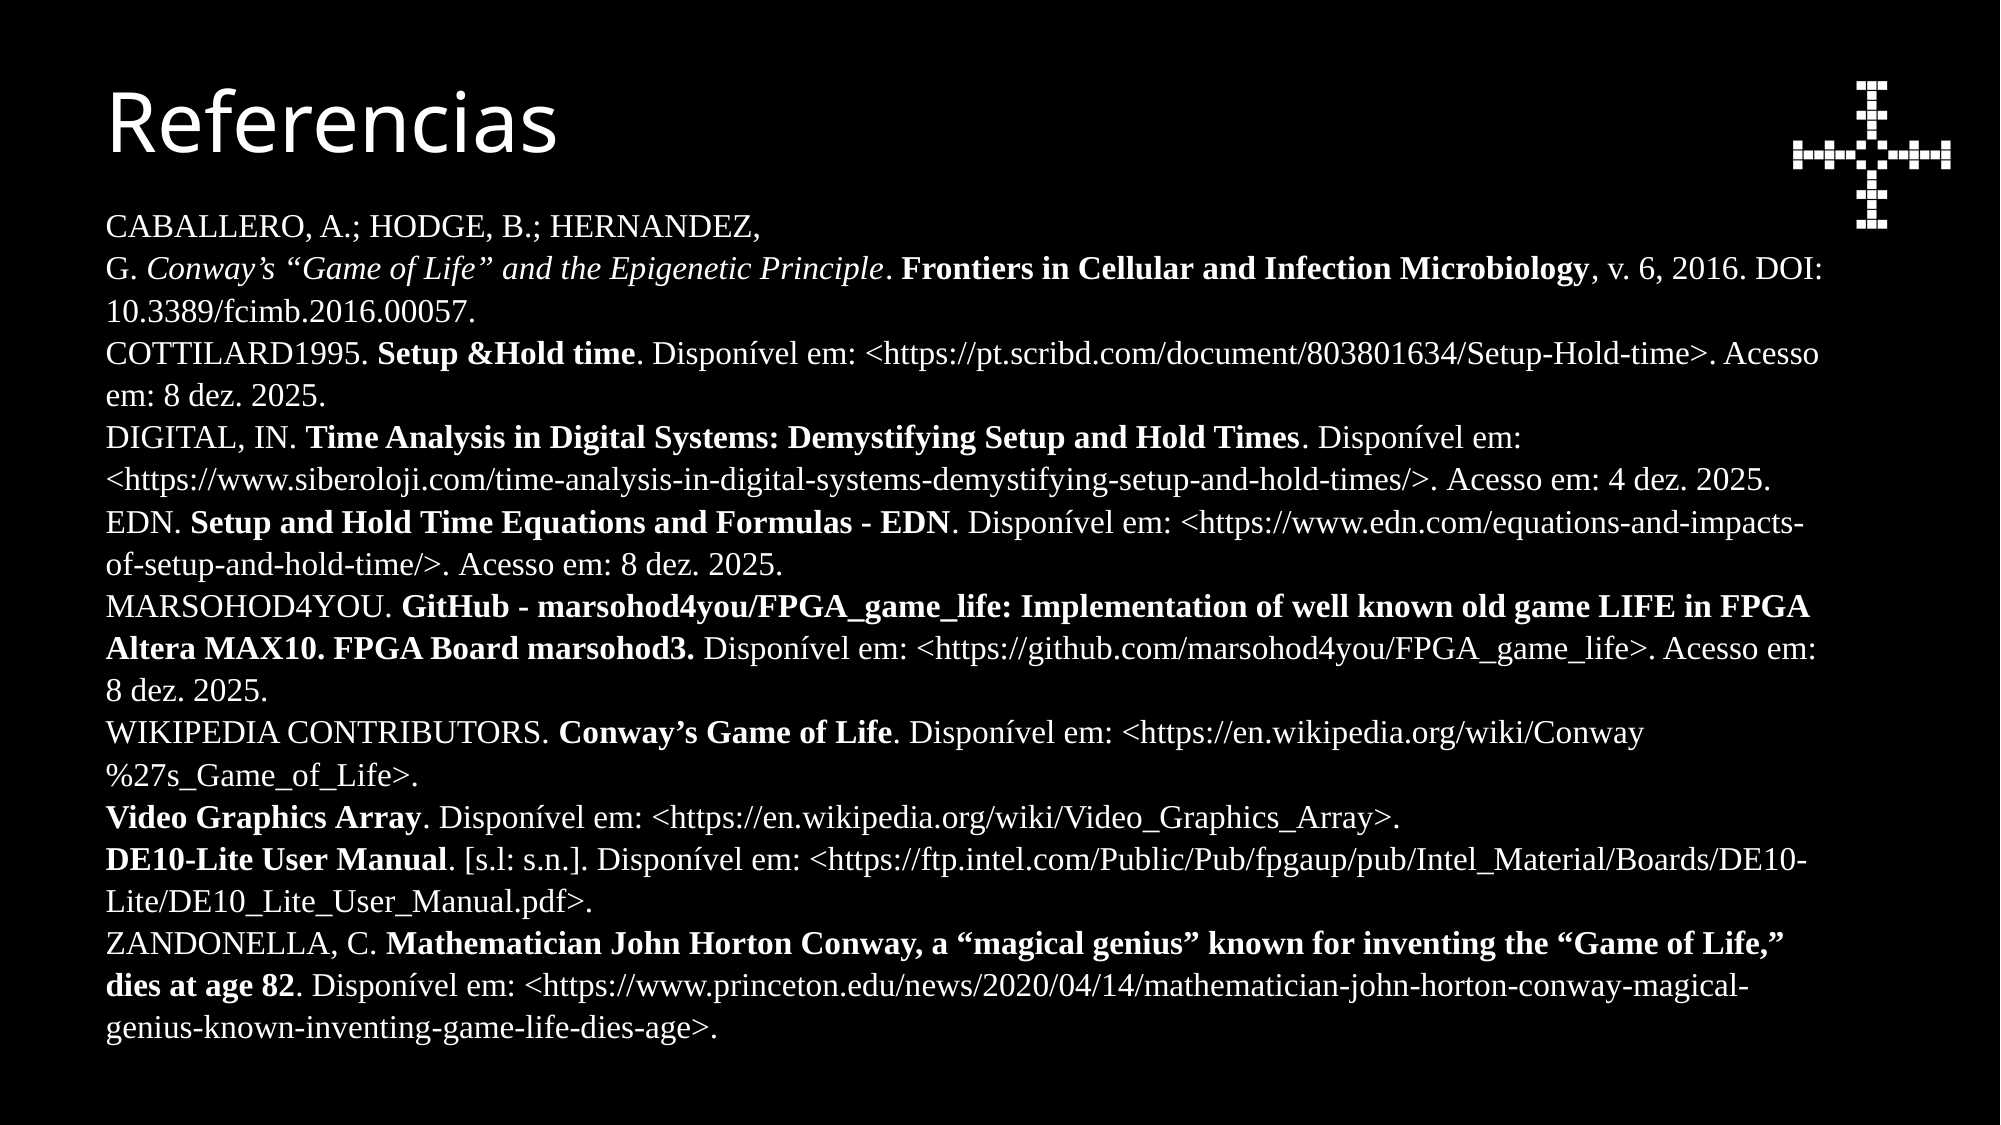

Referencias
CABALLERO, A.; HODGE, B.; HERNANDEZ, G. Conway’s “Game of Life” and the Epigenetic Principle. Frontiers in Cellular and Infection Microbiology, v. 6, 2016. DOI: 10.3389/fcimb.2016.00057.
COTTILARD1995. Setup &Hold time. Disponível em: <https://pt.scribd.com/document/803801634/Setup-Hold-time>. Acesso em: 8 dez. 2025.
DIGITAL, IN. Time Analysis in Digital Systems: Demystifying Setup and Hold Times. Disponível em: <https://www.siberoloji.com/time-analysis-in-digital-systems-demystifying-setup-and-hold-times/>. Acesso em: 4 dez. 2025.
EDN. Setup and Hold Time Equations and Formulas - EDN. Disponível em: <https://www.edn.com/equations-and-impacts-of-setup-and-hold-time/>. Acesso em: 8 dez. 2025.
MARSOHOD4YOU. GitHub - marsohod4you/FPGA_game_life: Implementation of well known old game LIFE in FPGA Altera MAX10. FPGA Board marsohod3. Disponível em: <https://github.com/marsohod4you/FPGA_game_life>. Acesso em: 8 dez. 2025.
WIKIPEDIA CONTRIBUTORS. Conway’s Game of Life. Disponível em: <https://en.wikipedia.org/wiki/Conway%27s_Game_of_Life>.
Video Graphics Array. Disponível em: <https://en.wikipedia.org/wiki/Video_Graphics_Array>.
DE10-Lite User Manual. [s.l: s.n.]. Disponível em: <https://ftp.intel.com/Public/Pub/fpgaup/pub/Intel_Material/Boards/DE10-Lite/DE10_Lite_User_Manual.pdf>.  
ZANDONELLA, C. Mathematician John Horton Conway, a “magical genius” known for inventing the “Game of Life,” dies at age 82. Disponível em: <https://www.princeton.edu/news/2020/04/14/mathematician-john-horton-conway-magical-genius-known-inventing-game-life-dies-age>.